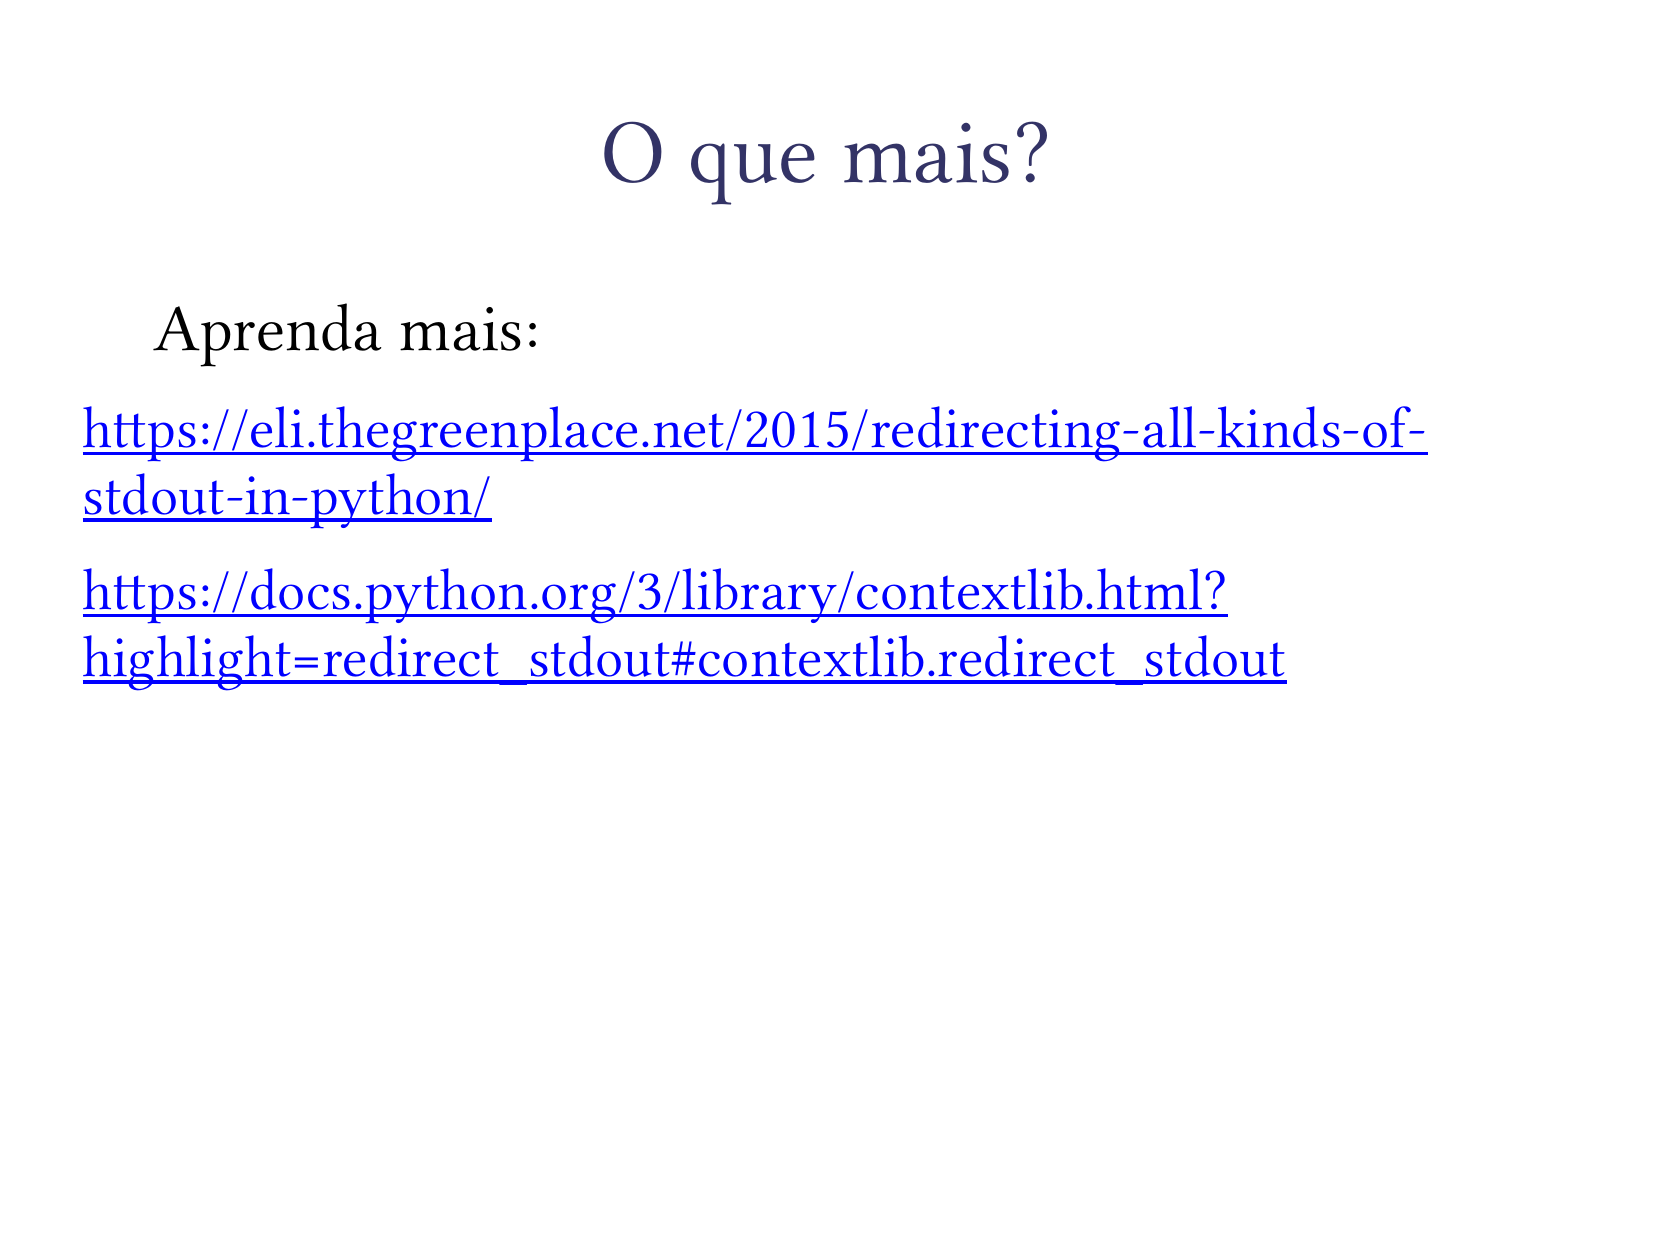

# O que mais?
Aprenda mais:
https://eli.thegreenplace.net/2015/redirecting-all-kinds-of-stdout-in-python/
https://docs.python.org/3/library/contextlib.html?highlight=redirect_stdout#contextlib.redirect_stdout